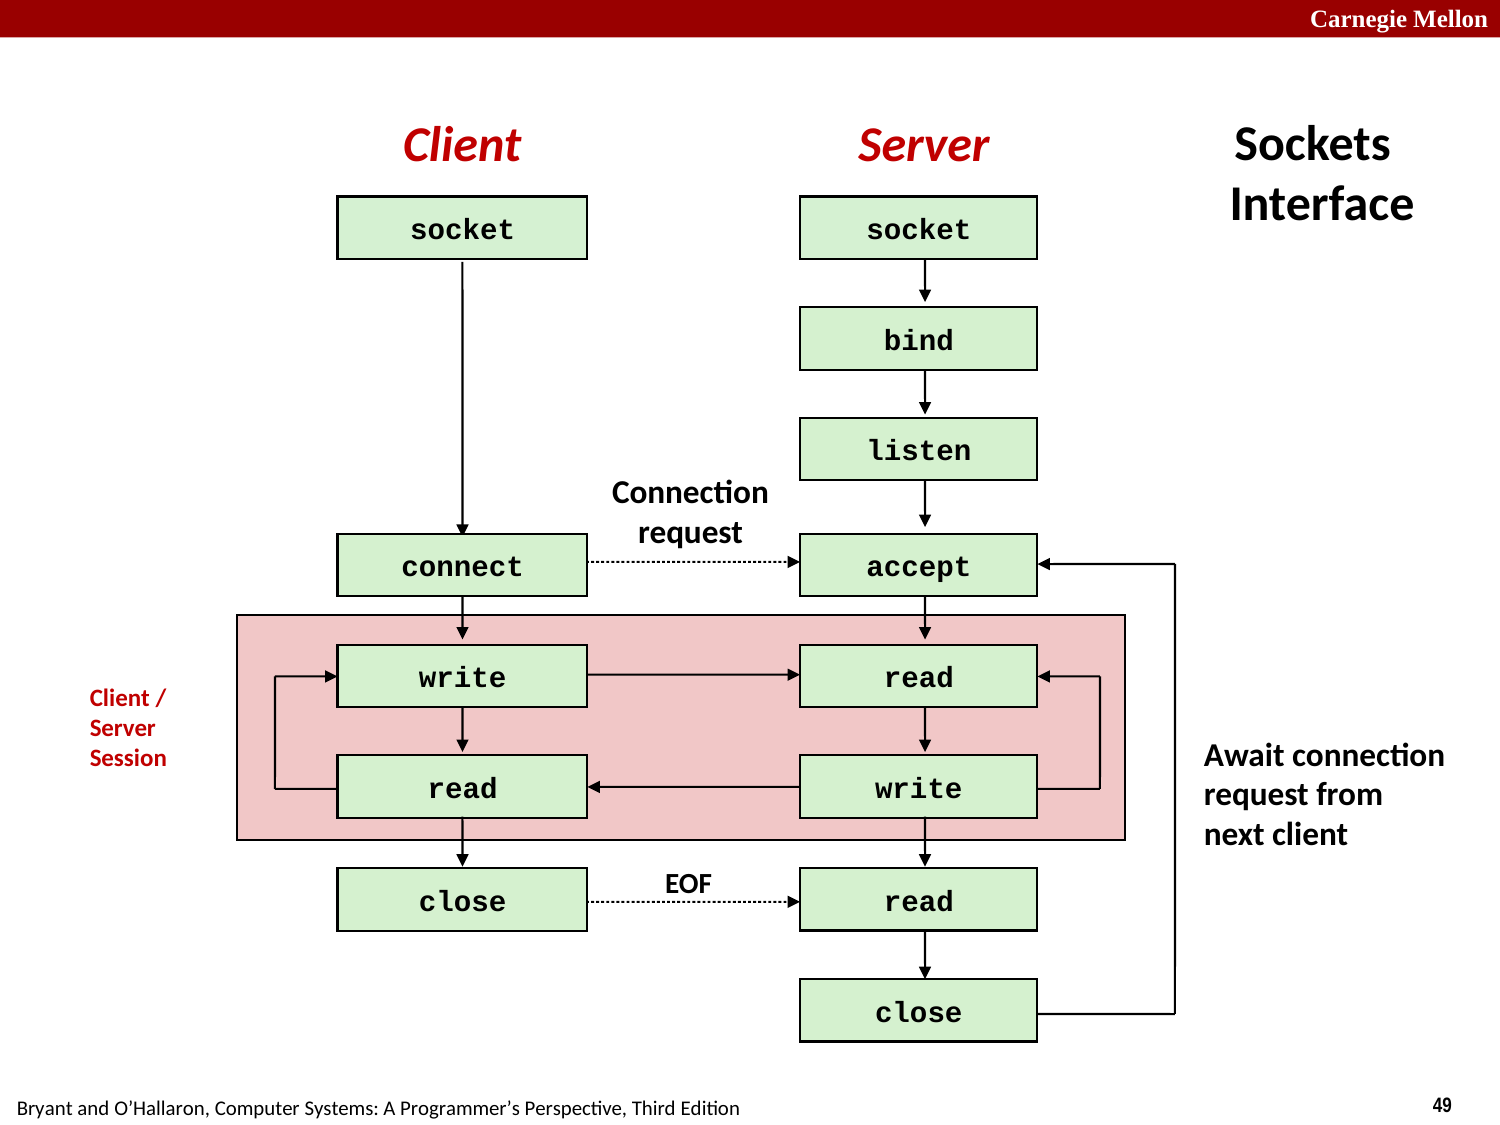

# Sockets Interface
Client
Server
socket
socket
bind
listen
Connection
request
connect
accept
EOF
read
close
close
write
read
read
write
Client / Server
Session
Await connection
request from
next client